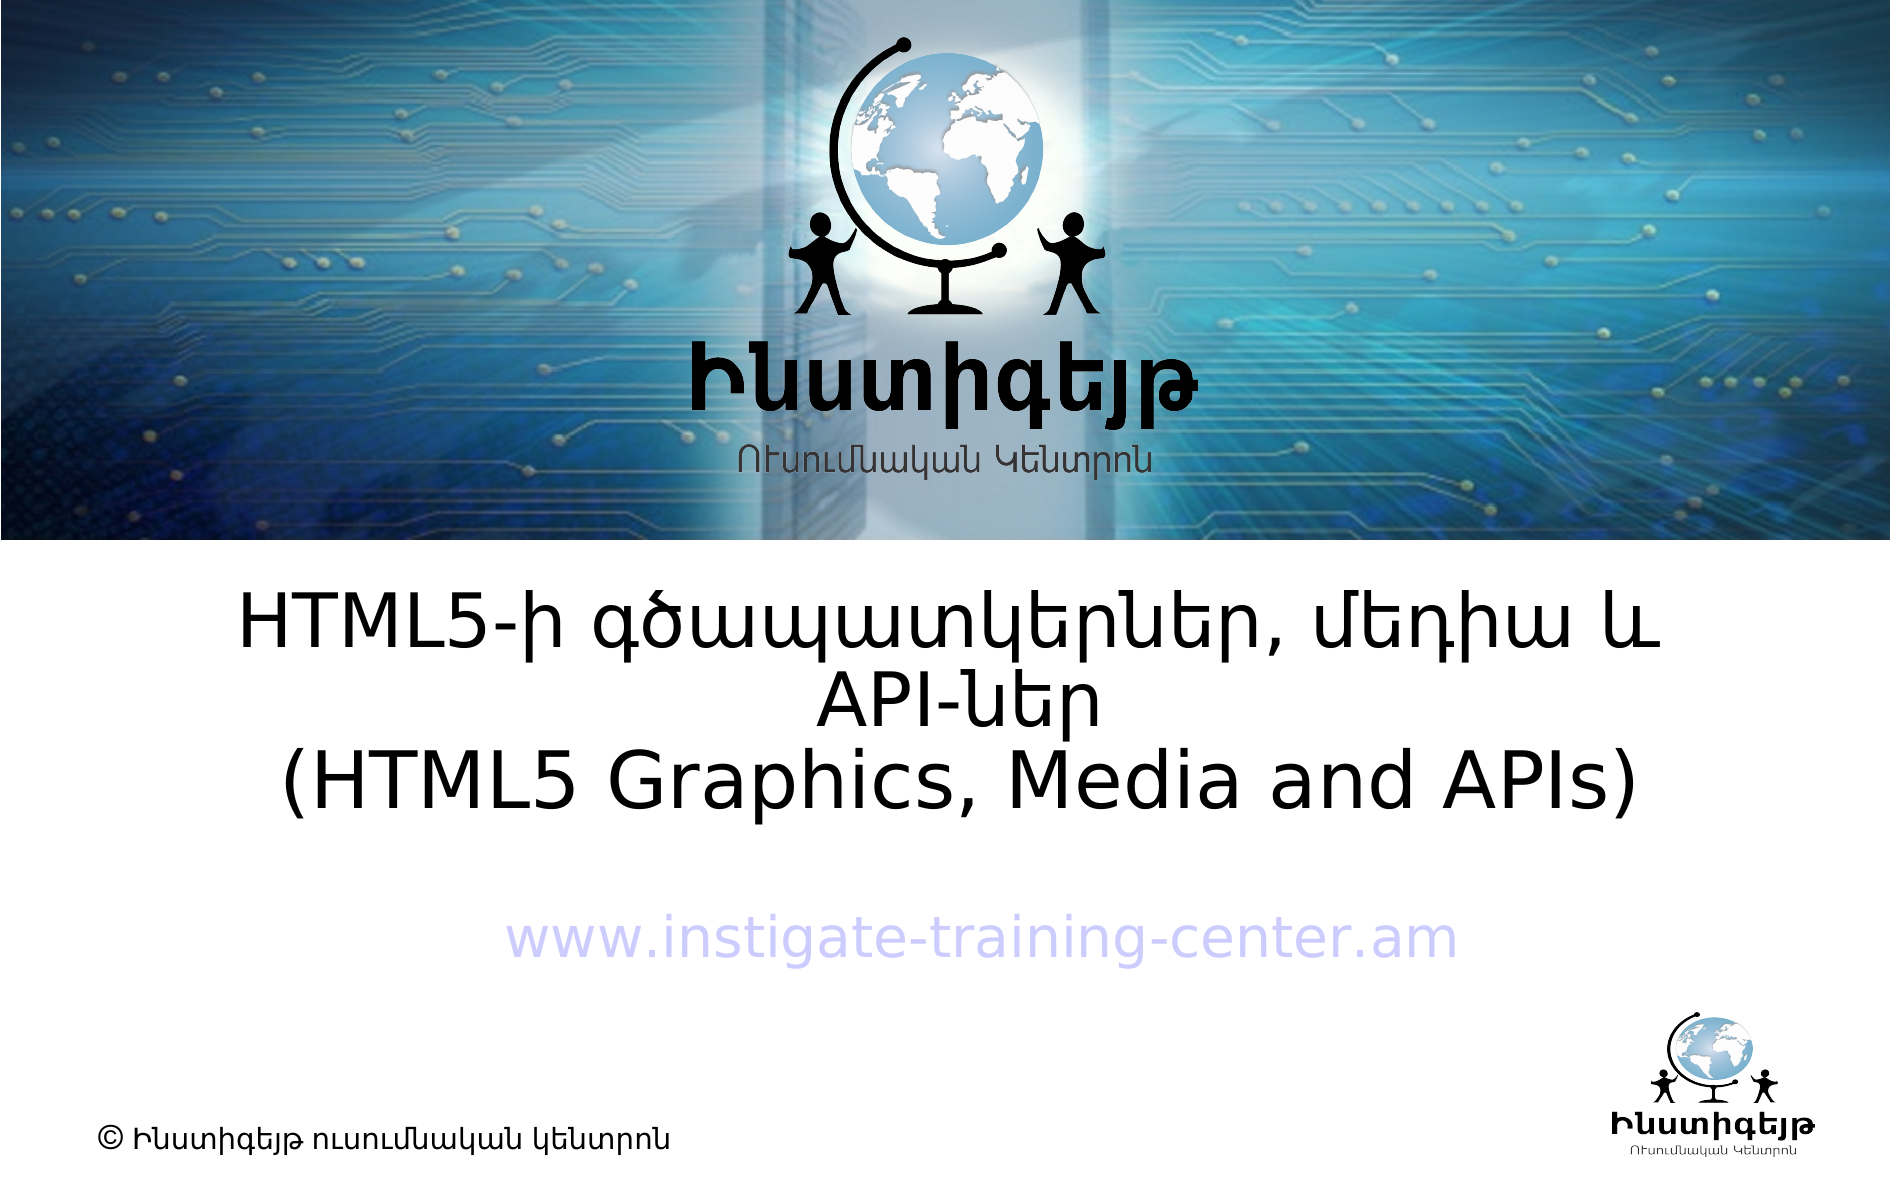

# HTML5-ի գծապատկերներ, մեդիա և API-ներ (HTML5 Graphics, Media and APIs)
www.instigate-training-center.am